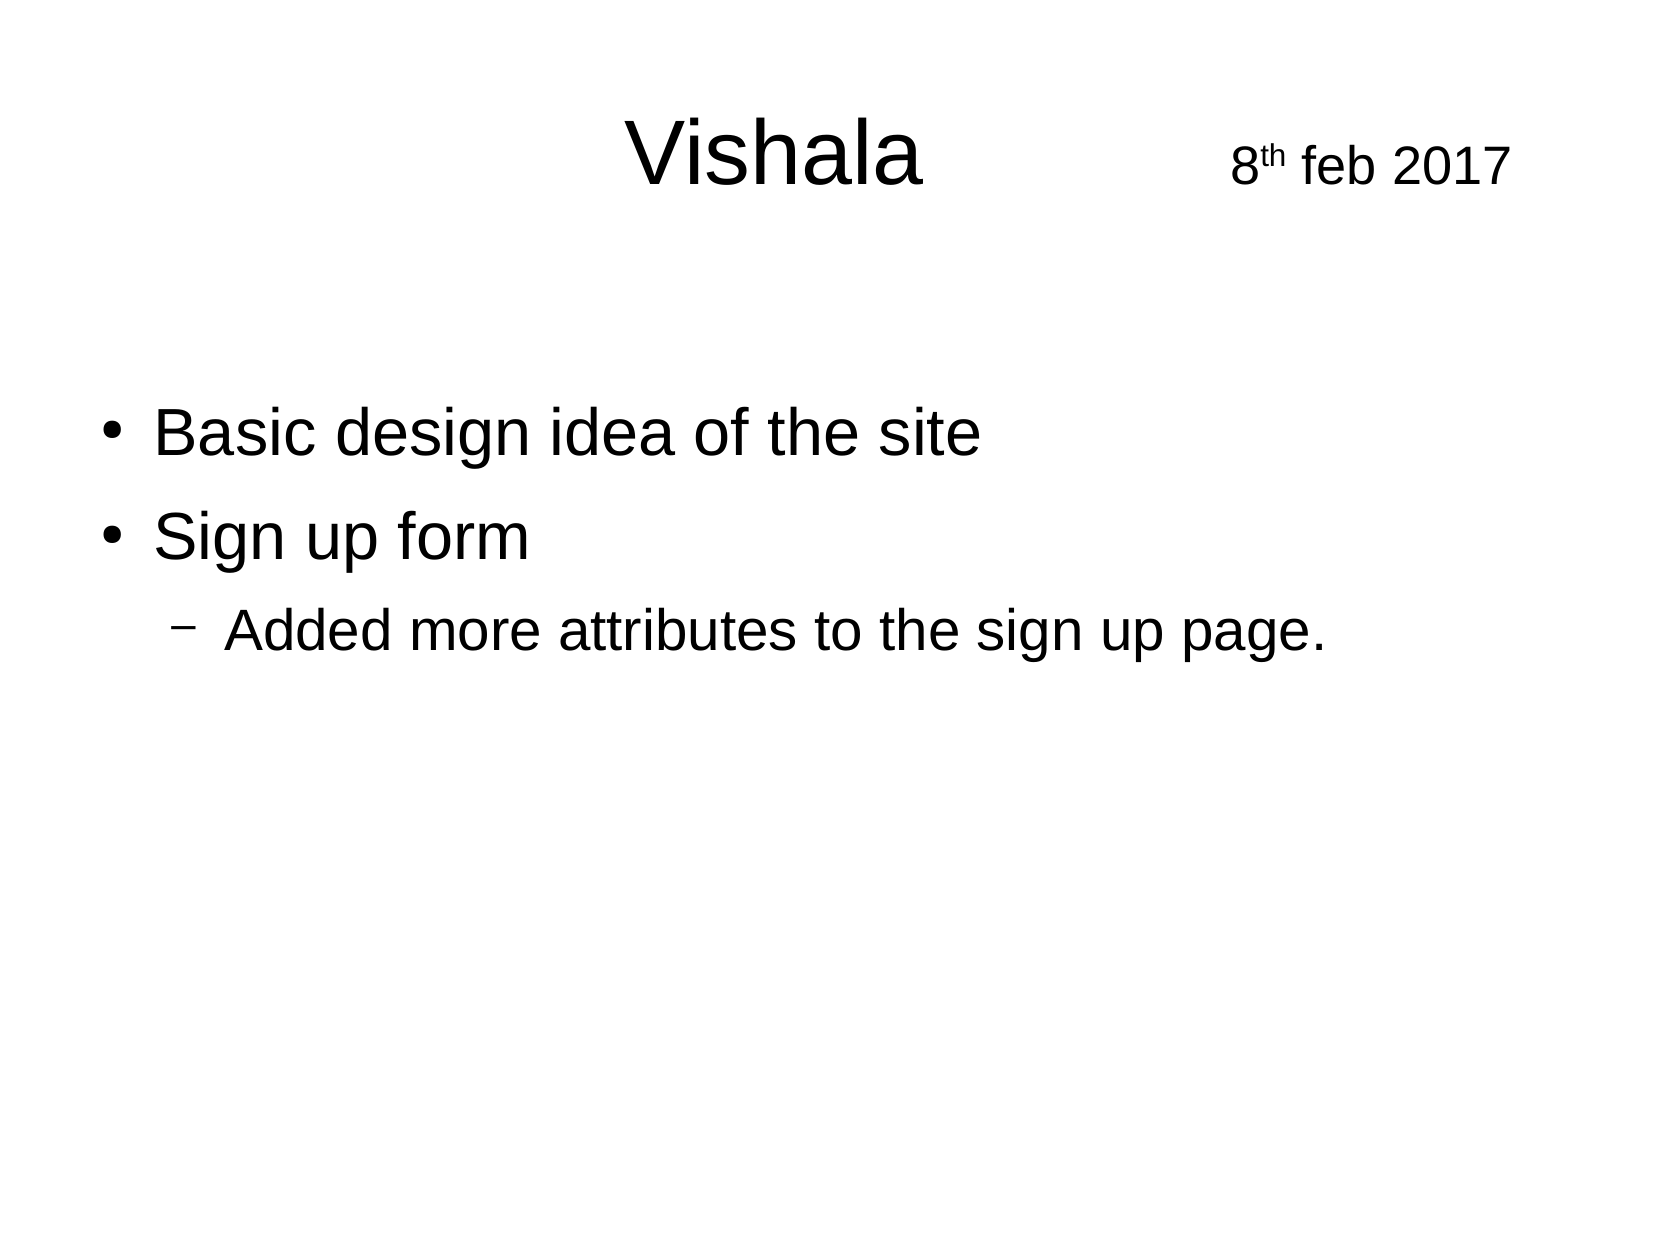

# Vishala 8th feb 2017
Basic design idea of the site
Sign up form
Added more attributes to the sign up page.